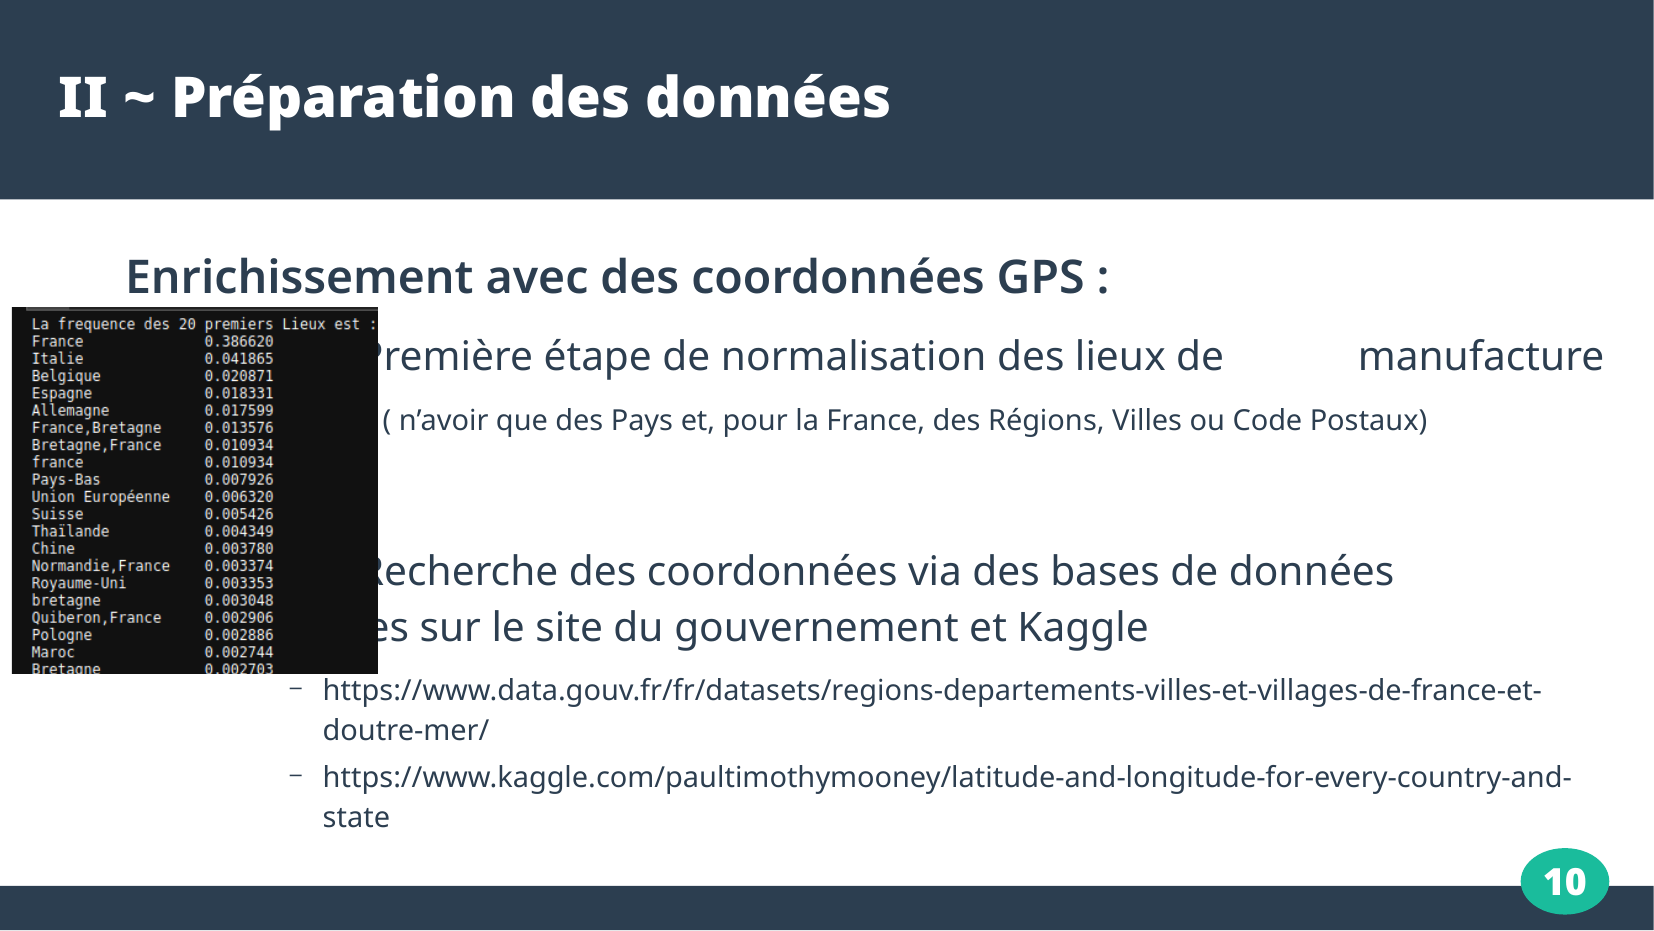

# II ~ Préparation des données
Enrichissement avec des coordonnées GPS :
 Première étape de normalisation des lieux de 						manufacture
 ( n’avoir que des Pays et, pour la France, des Régions, Villes ou Code Postaux)
 Recherche des coordonnées via des bases de données disponibles sur le site du gouvernement et Kaggle
https://www.data.gouv.fr/fr/datasets/regions-departements-villes-et-villages-de-france-et-doutre-mer/
https://www.kaggle.com/paultimothymooney/latitude-and-longitude-for-every-country-and-state
10